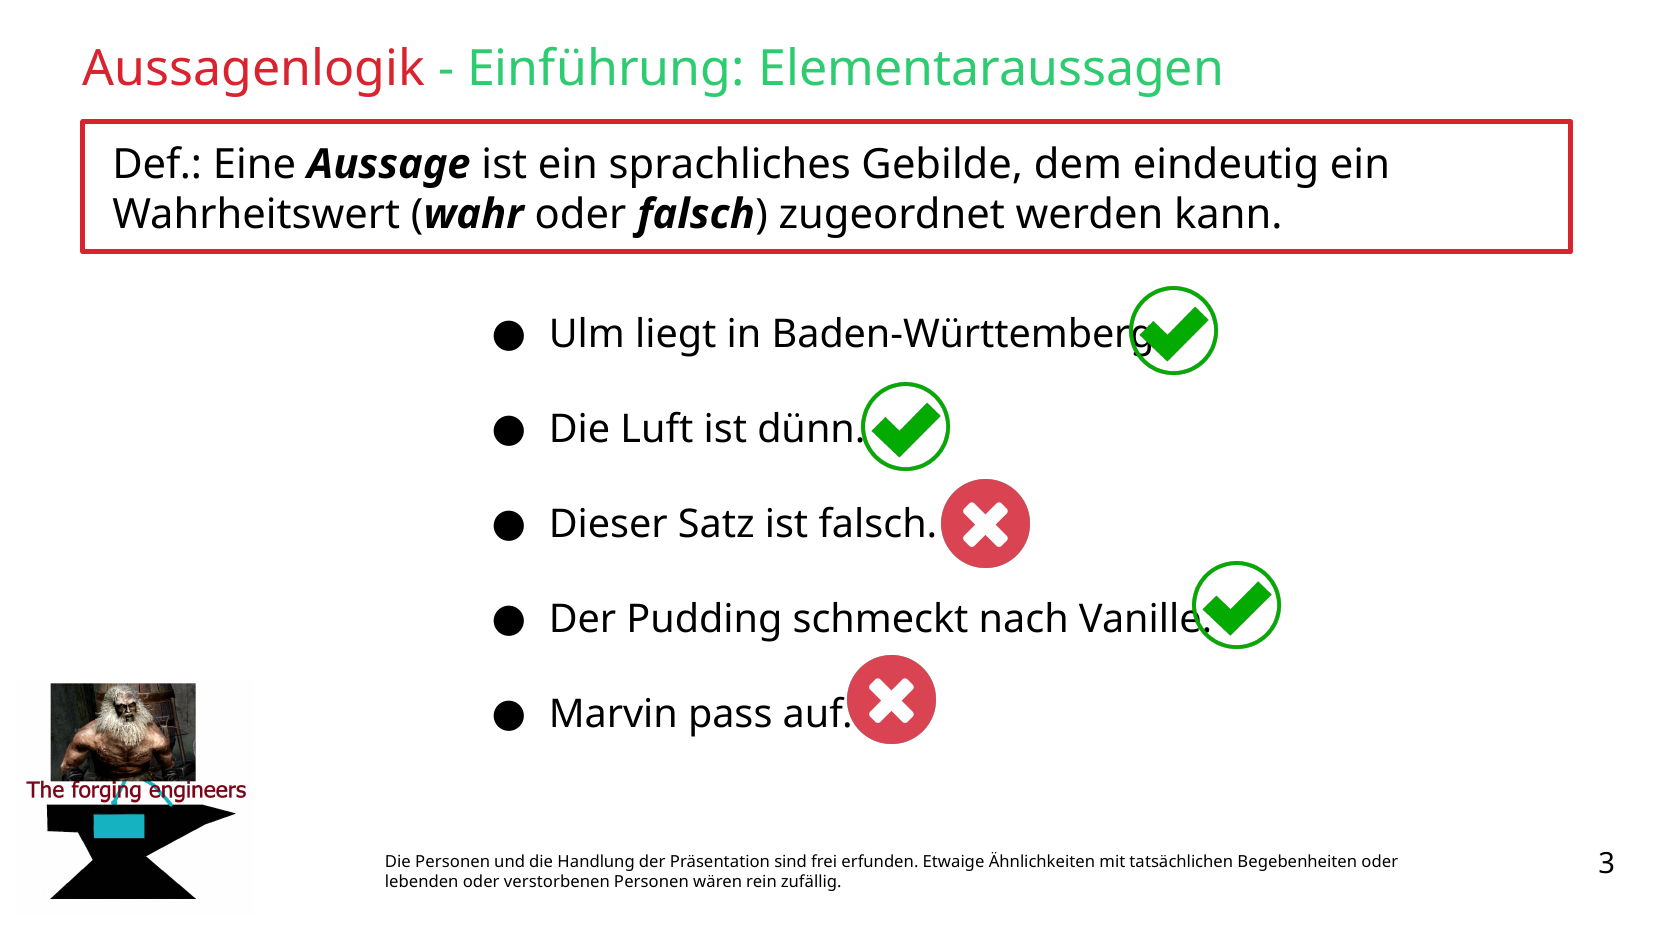

# Aussagenlogik - Einführung: Elementaraussagen
Def.: Eine Aussage ist ein sprachliches Gebilde, dem eindeutig ein Wahrheitswert (wahr oder falsch) zugeordnet werden kann.
Ulm liegt in Baden-Württemberg.
Die Luft ist dünn.
Dieser Satz ist falsch.
Der Pudding schmeckt nach Vanille.
Marvin pass auf.
Die Personen und die Handlung der Präsentation sind frei erfunden. Etwaige Ähnlichkeiten mit tatsächlichen Begebenheiten oder lebenden oder verstorbenen Personen wären rein zufällig.